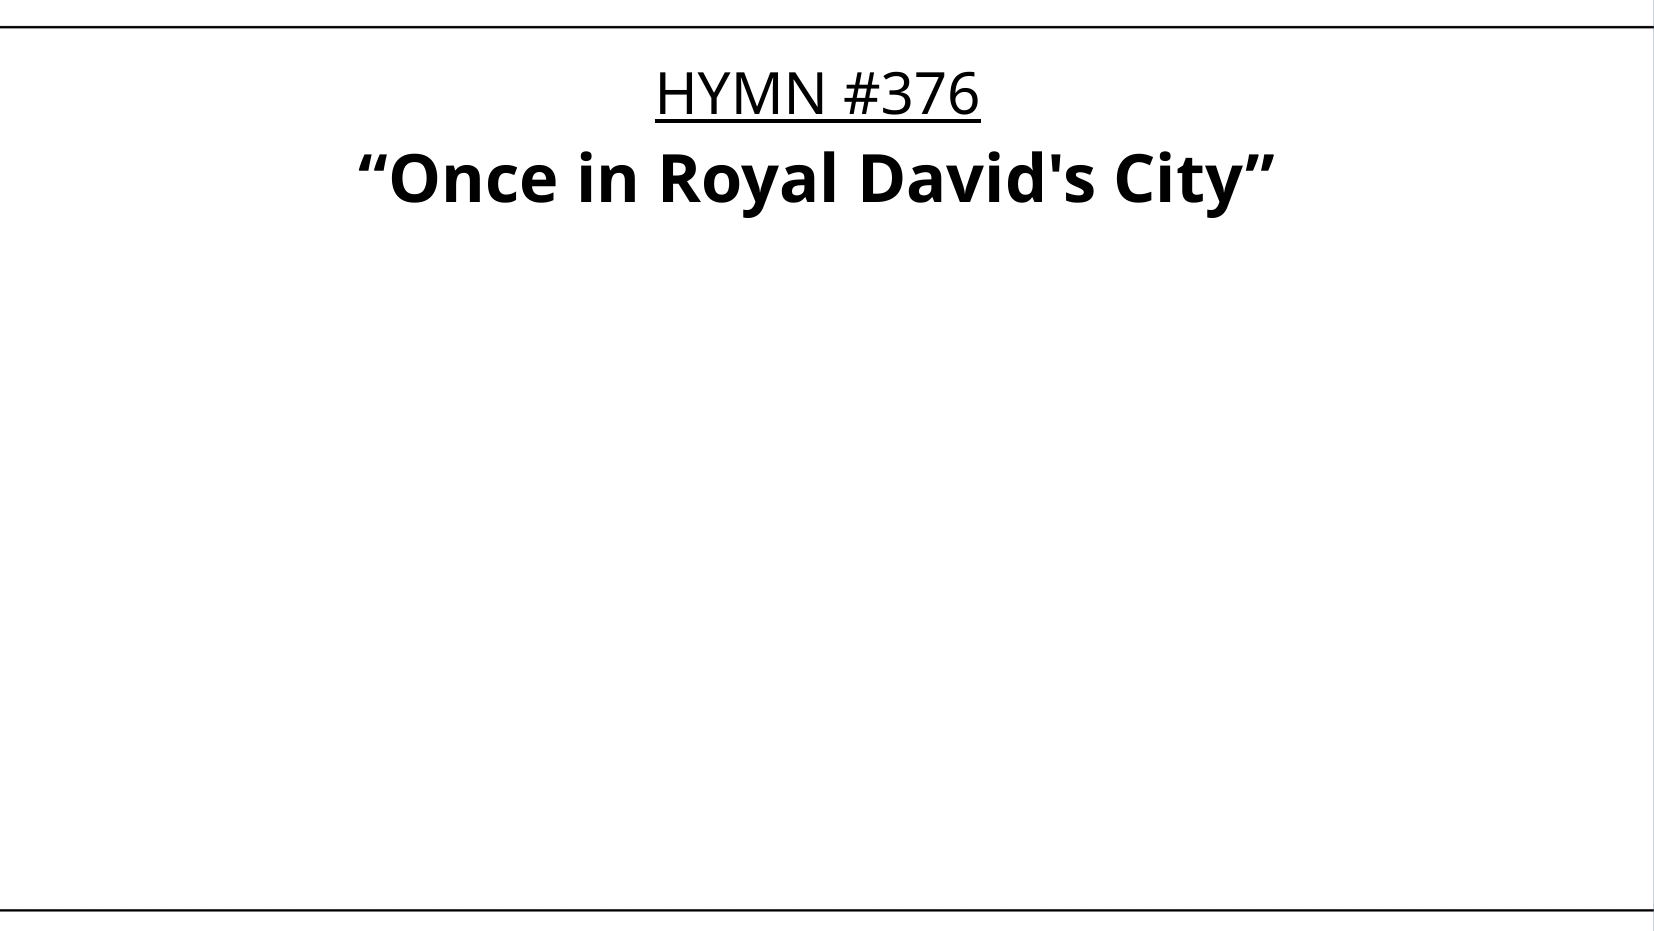

HYMN #376
“Once in Royal David's City”